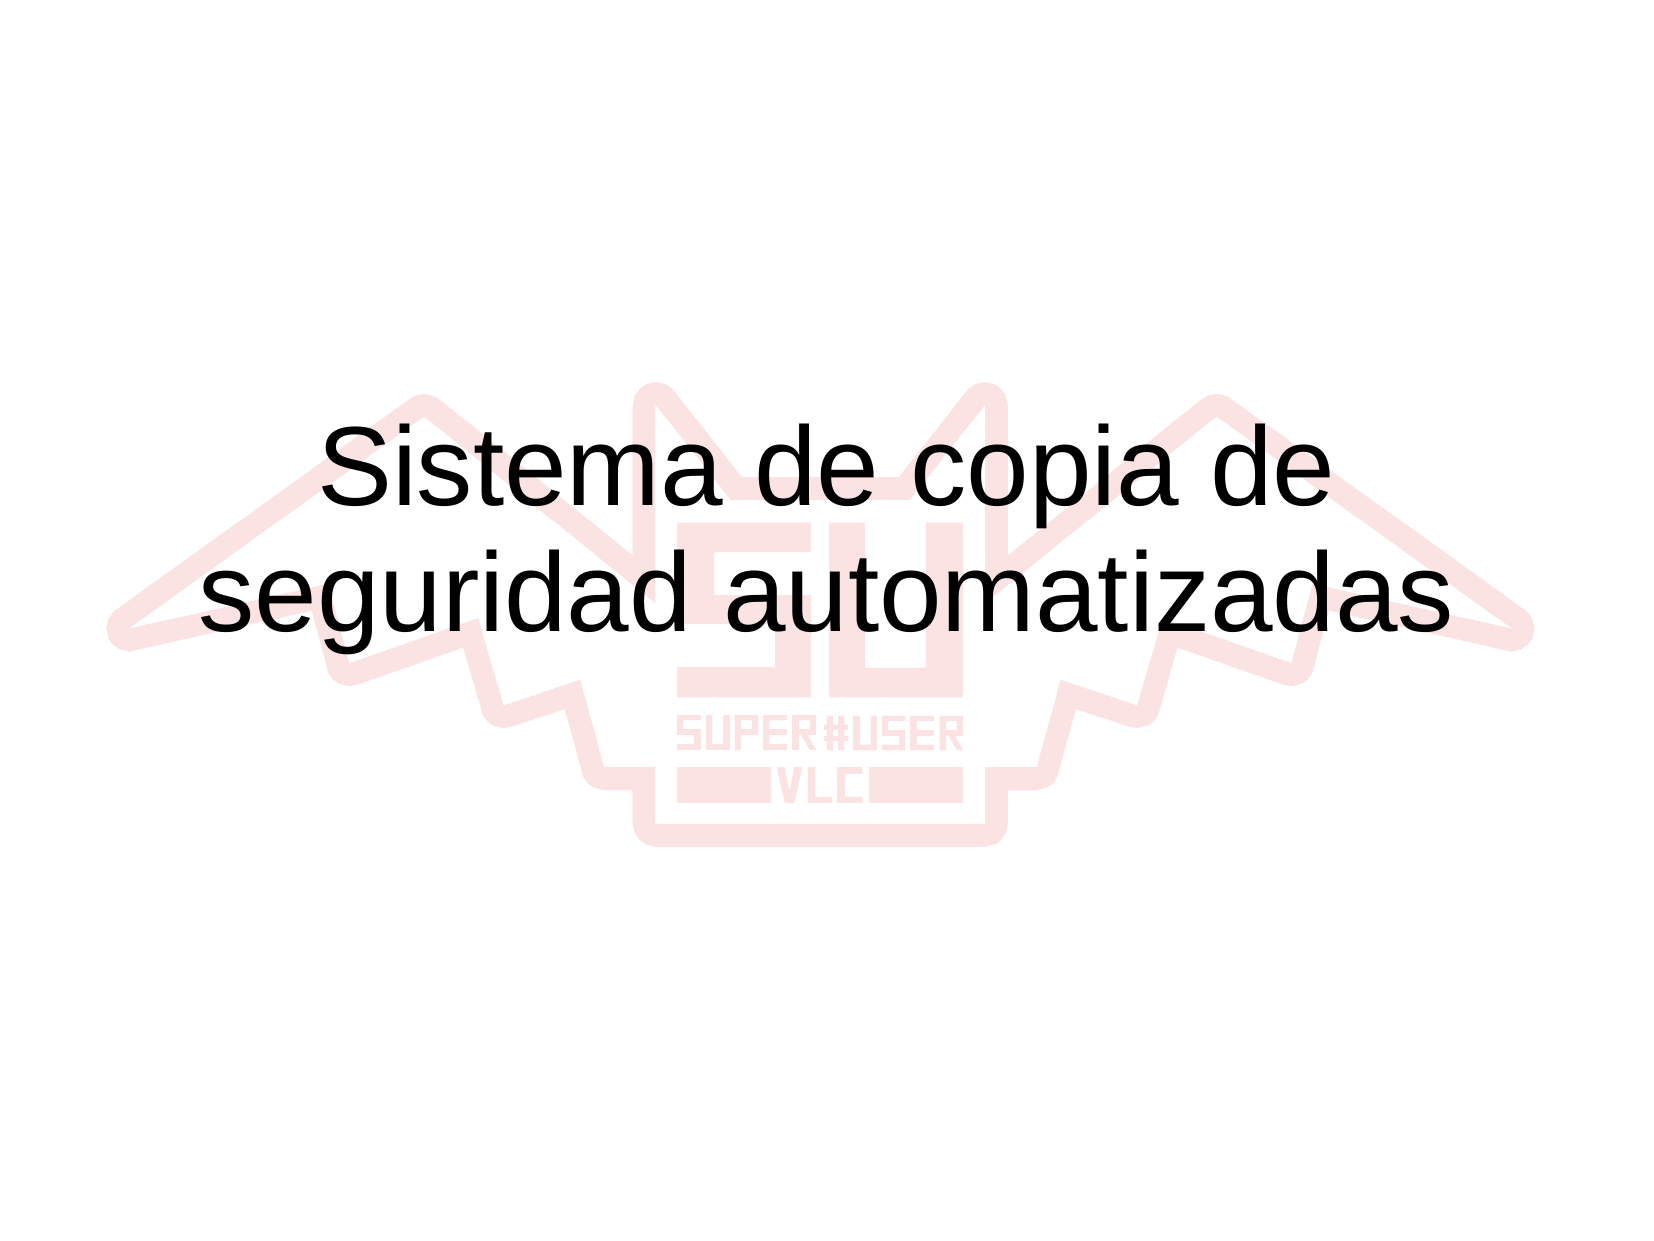

# Sistema de copia de seguridad automatizadas